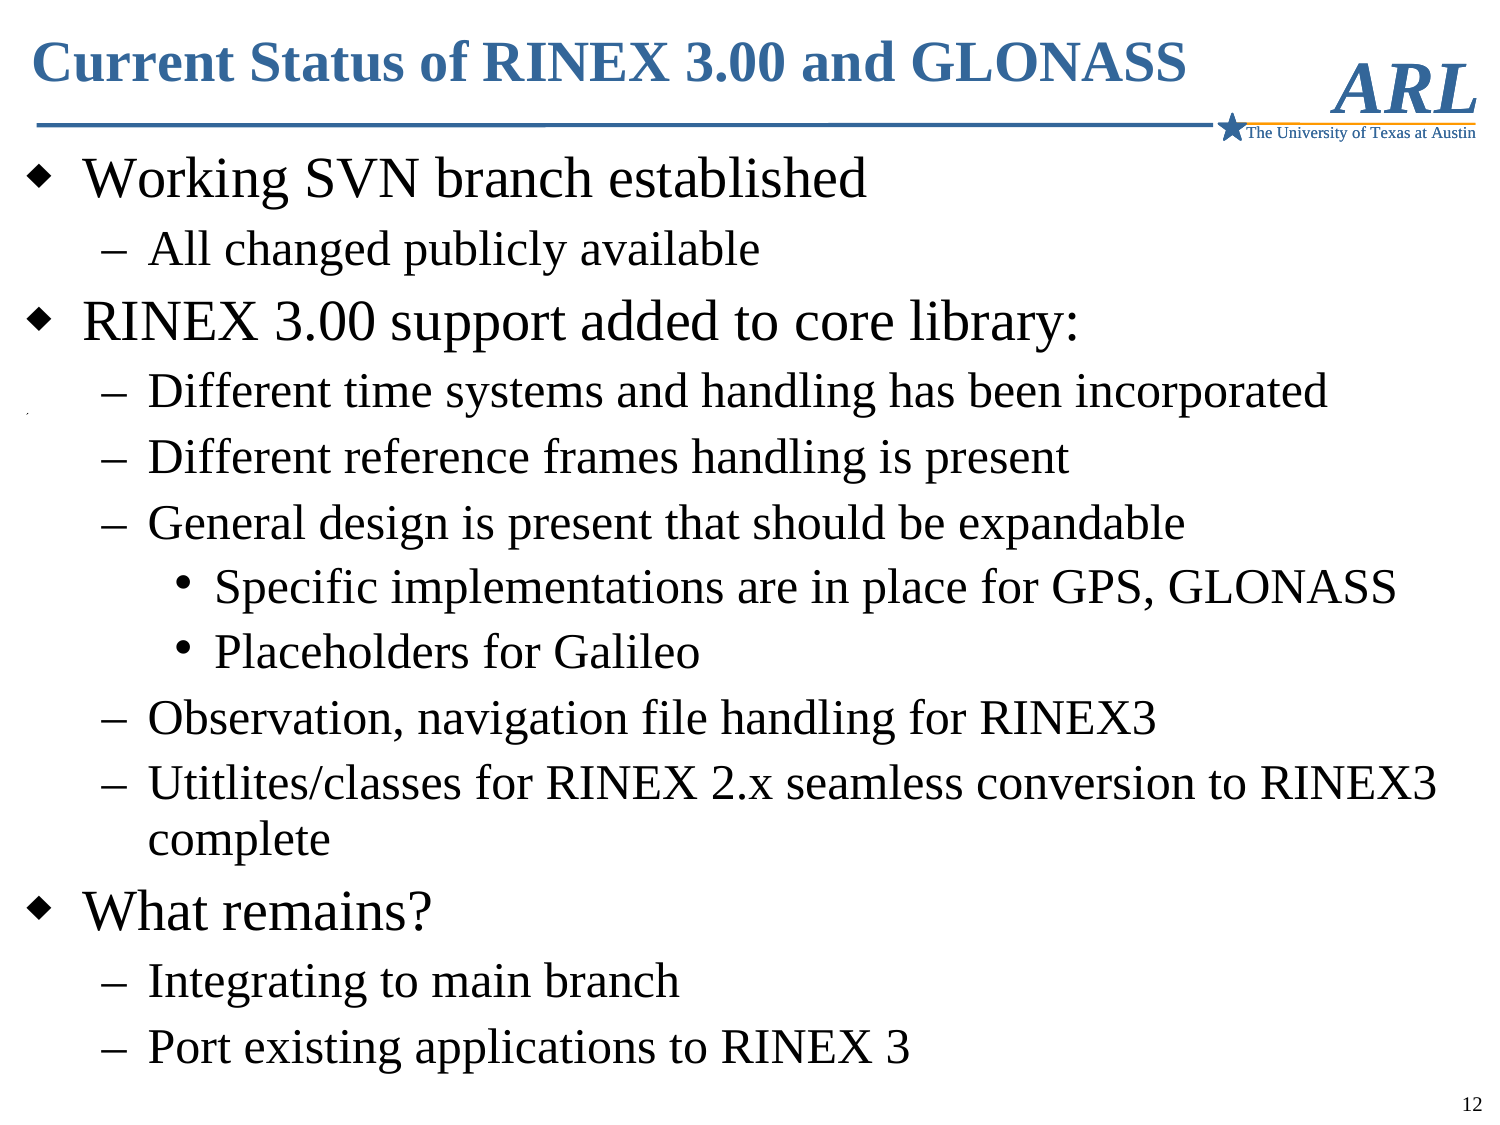

# Current Status of RINEX 3.00 and GLONASS
Working SVN branch established
All changed publicly available
RINEX 3.00 support added to core library:
Different time systems and handling has been incorporated
Different reference frames handling is present
General design is present that should be expandable
Specific implementations are in place for GPS, GLONASS
Placeholders for Galileo
Observation, navigation file handling for RINEX3
Utitlites/classes for RINEX 2.x seamless conversion to RINEX3 complete
What remains?
Integrating to main branch
Port existing applications to RINEX 3